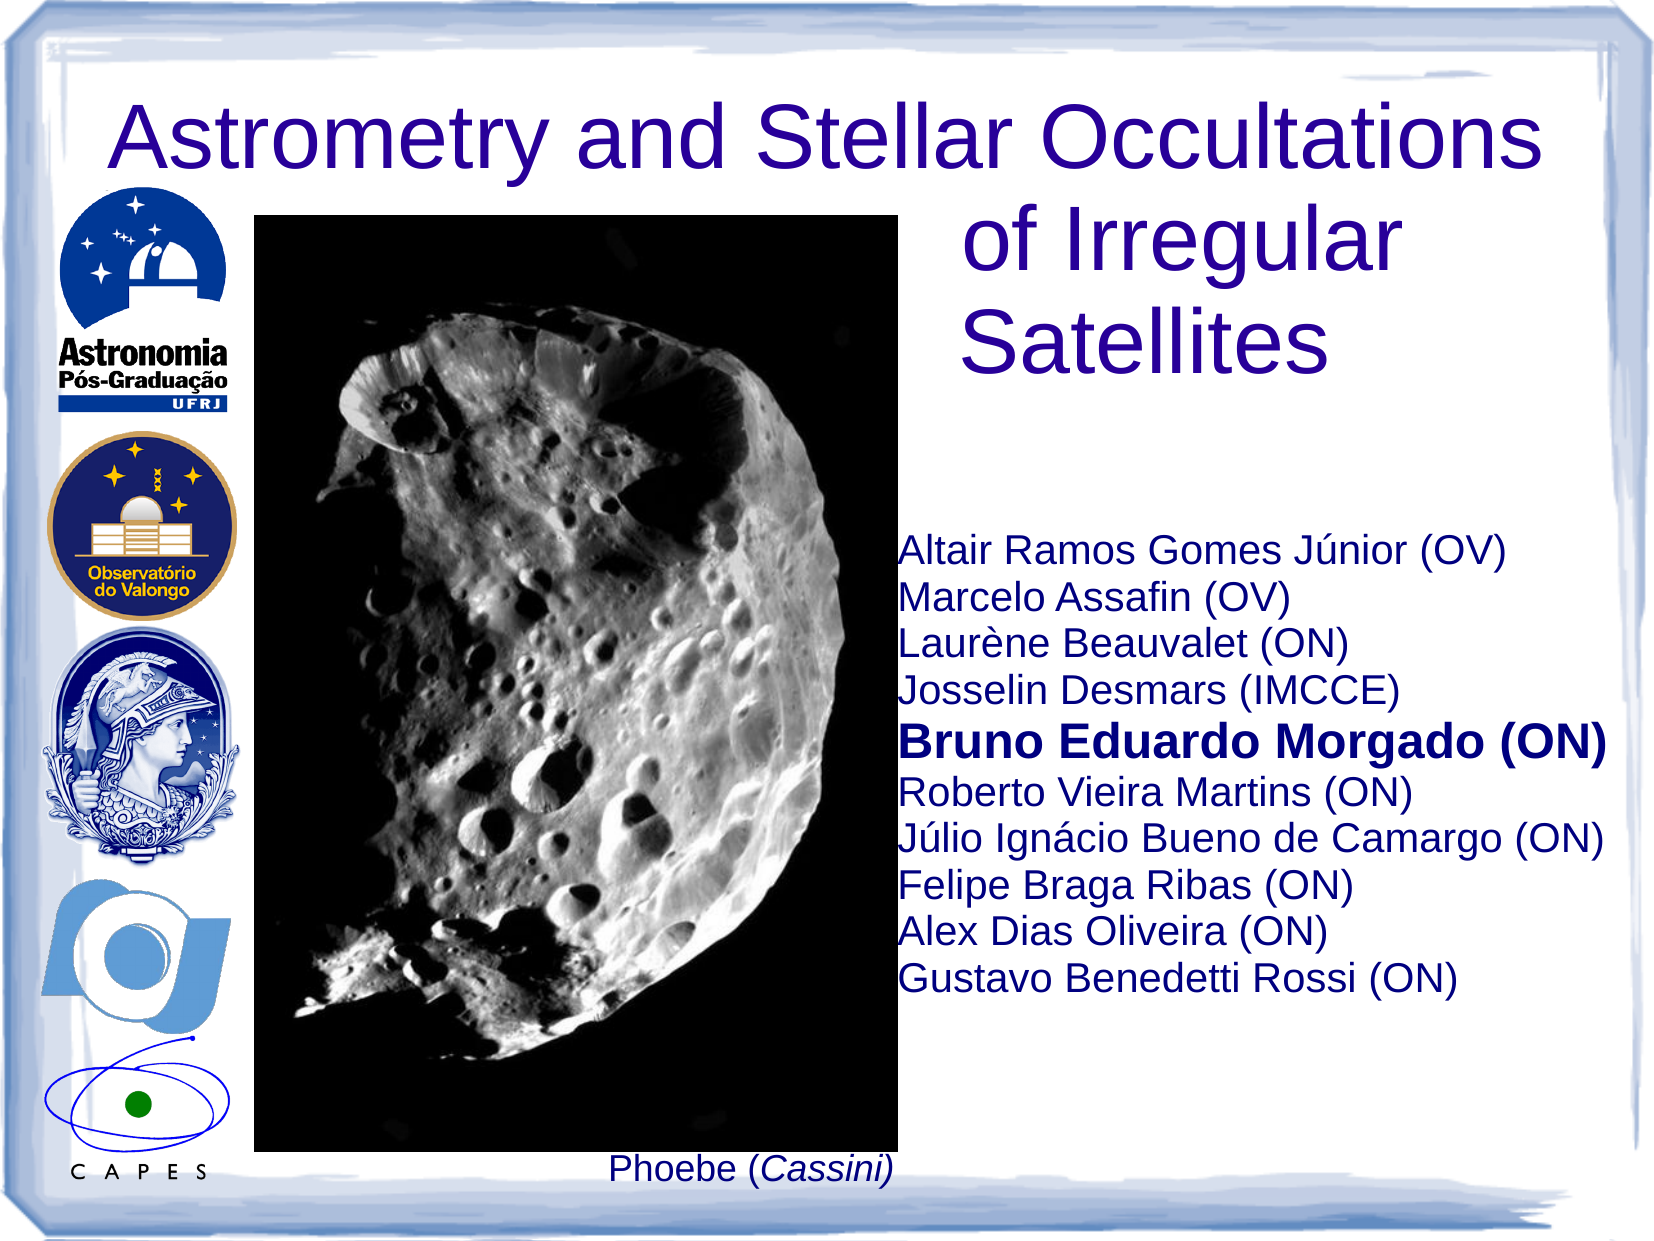

# Astrometry and Stellar Occultations of Irregular Satellites
Altair Ramos Gomes Júnior (OV)
Marcelo Assafin (OV)
Laurène Beauvalet (ON)
Josselin Desmars (IMCCE)
Bruno Eduardo Morgado (ON)
Roberto Vieira Martins (ON)
Júlio Ignácio Bueno de Camargo (ON)
Felipe Braga Ribas (ON)
Alex Dias Oliveira (ON)
Gustavo Benedetti Rossi (ON)
Phoebe (Cassini)